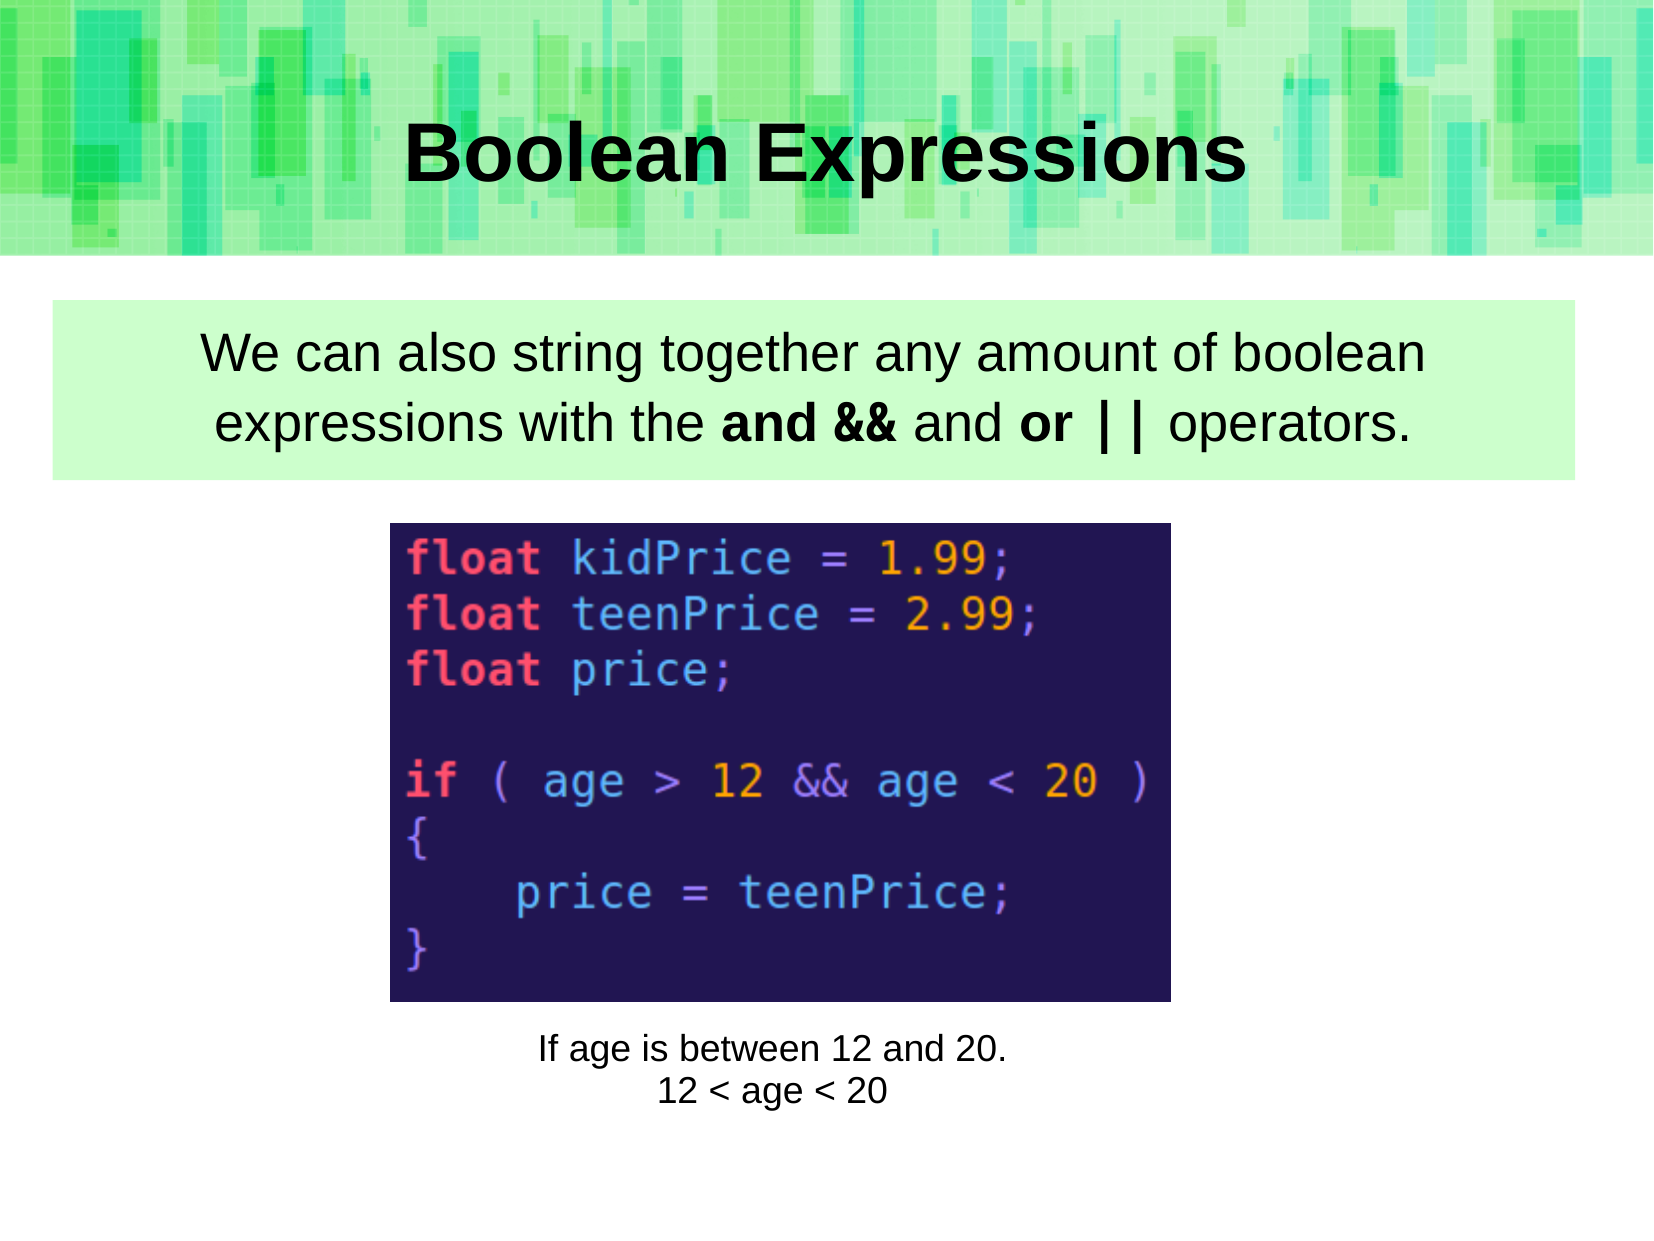

# Boolean Expressions
We can also string together any amount of boolean expressions with the and && and or || operators.
If age is between 12 and 20.
12 < age < 20